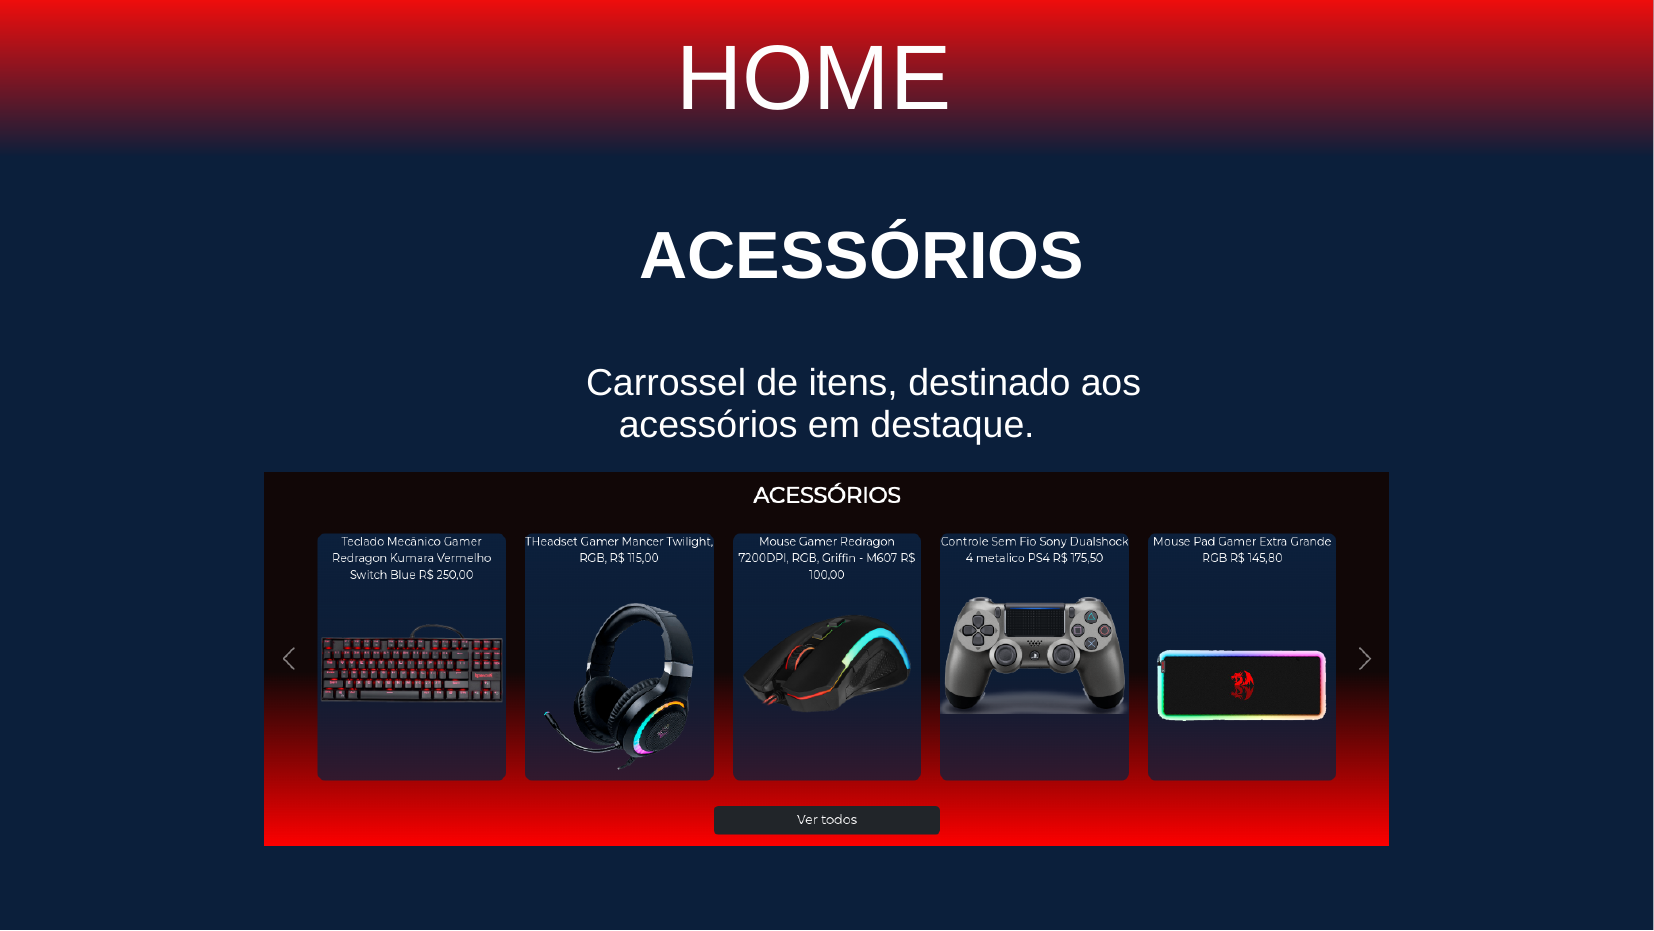

# HOME
ACESSÓRIOS
	Carrossel de itens, destinado aos acessórios em destaque.